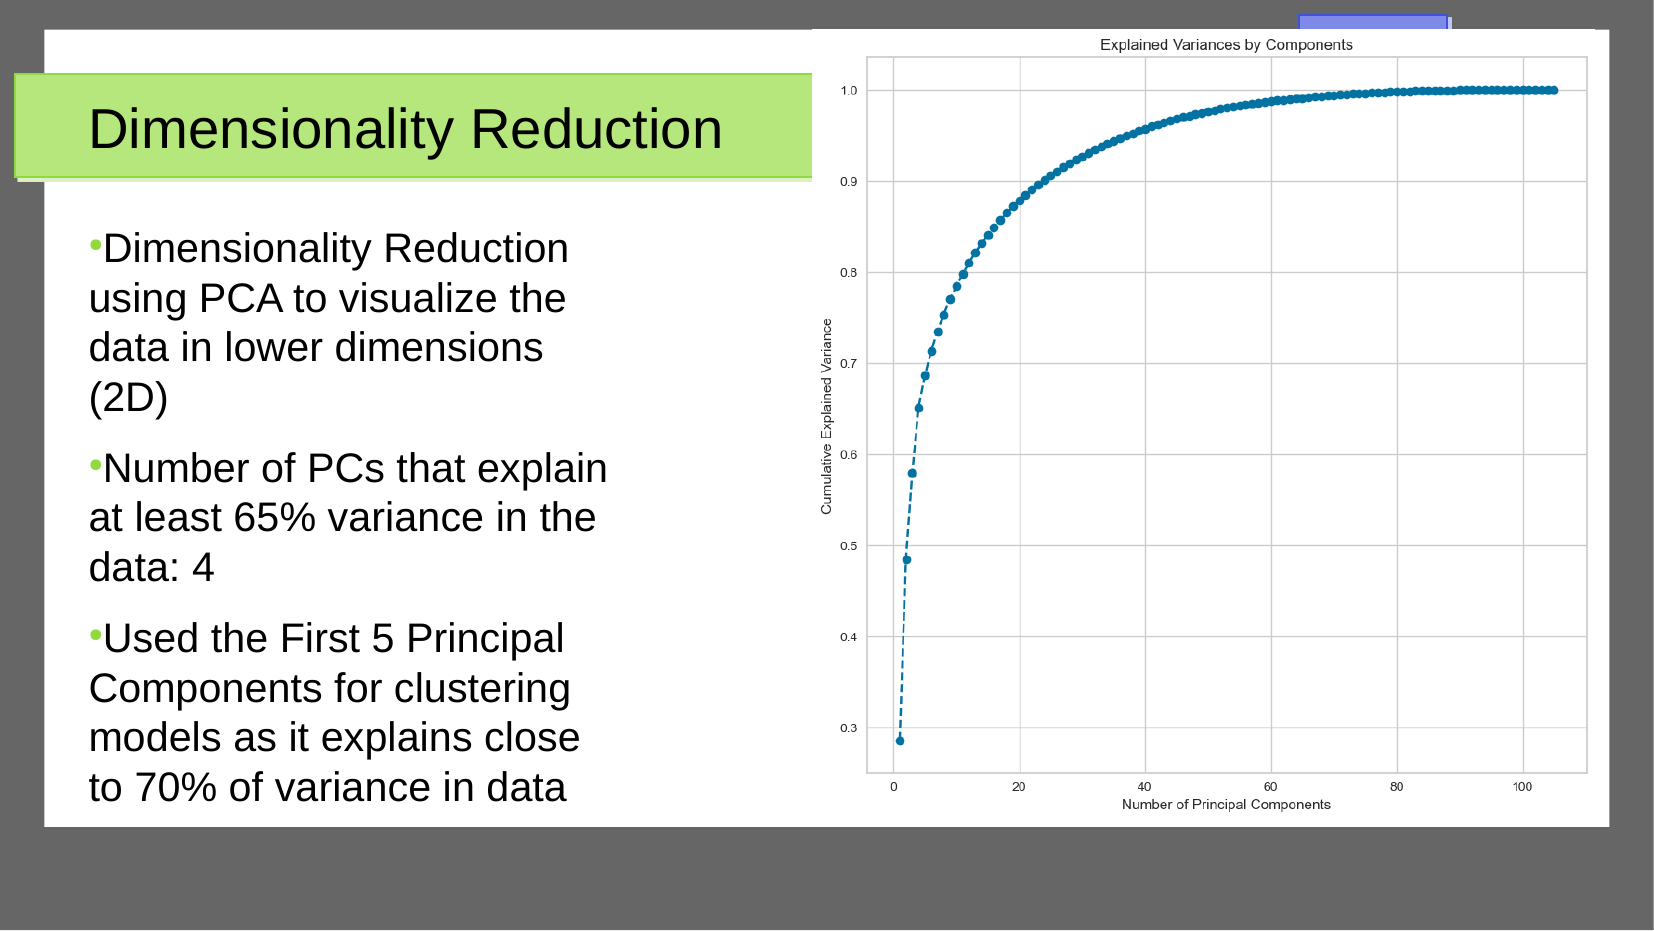

# Dimensionality Reduction
Dimensionality Reduction using PCA to visualize the data in lower dimensions (2D)
Number of PCs that explain at least 65% variance in the data: 4
Used the First 5 Principal Components for clustering models as it explains close to 70% of variance in data